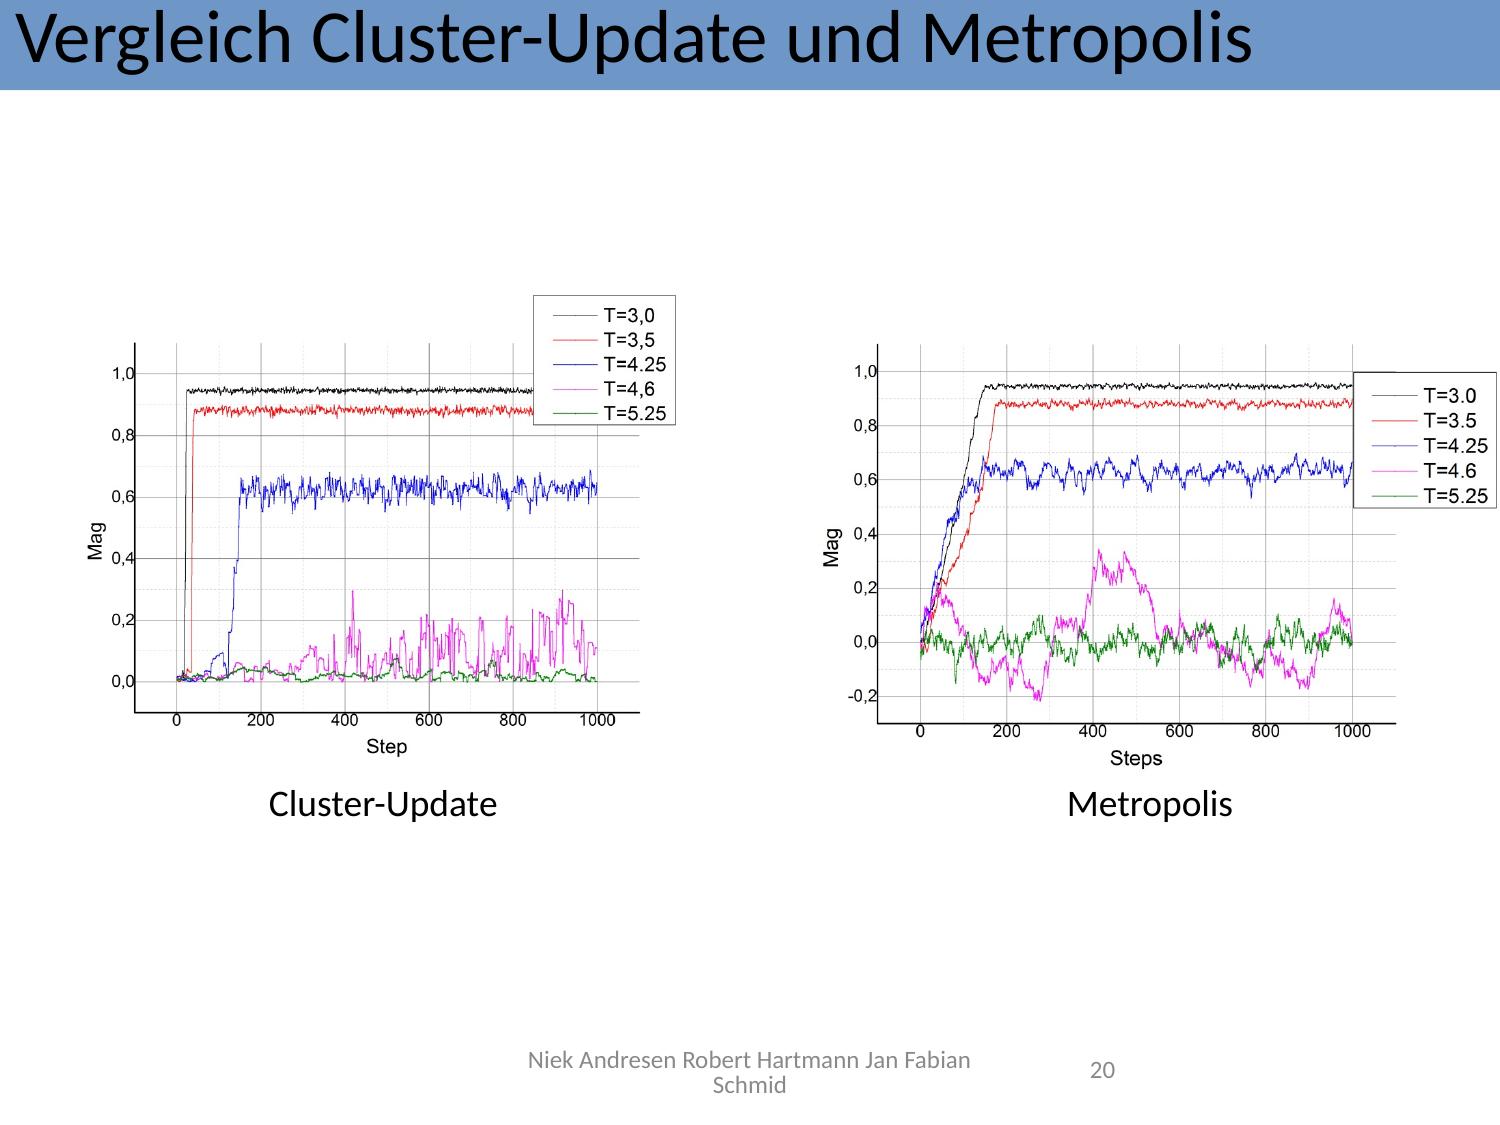

Vergleich Cluster-Update und Metropolis
Cluster-Update
Metropolis
Niek Andresen Robert Hartmann Jan Fabian Schmid